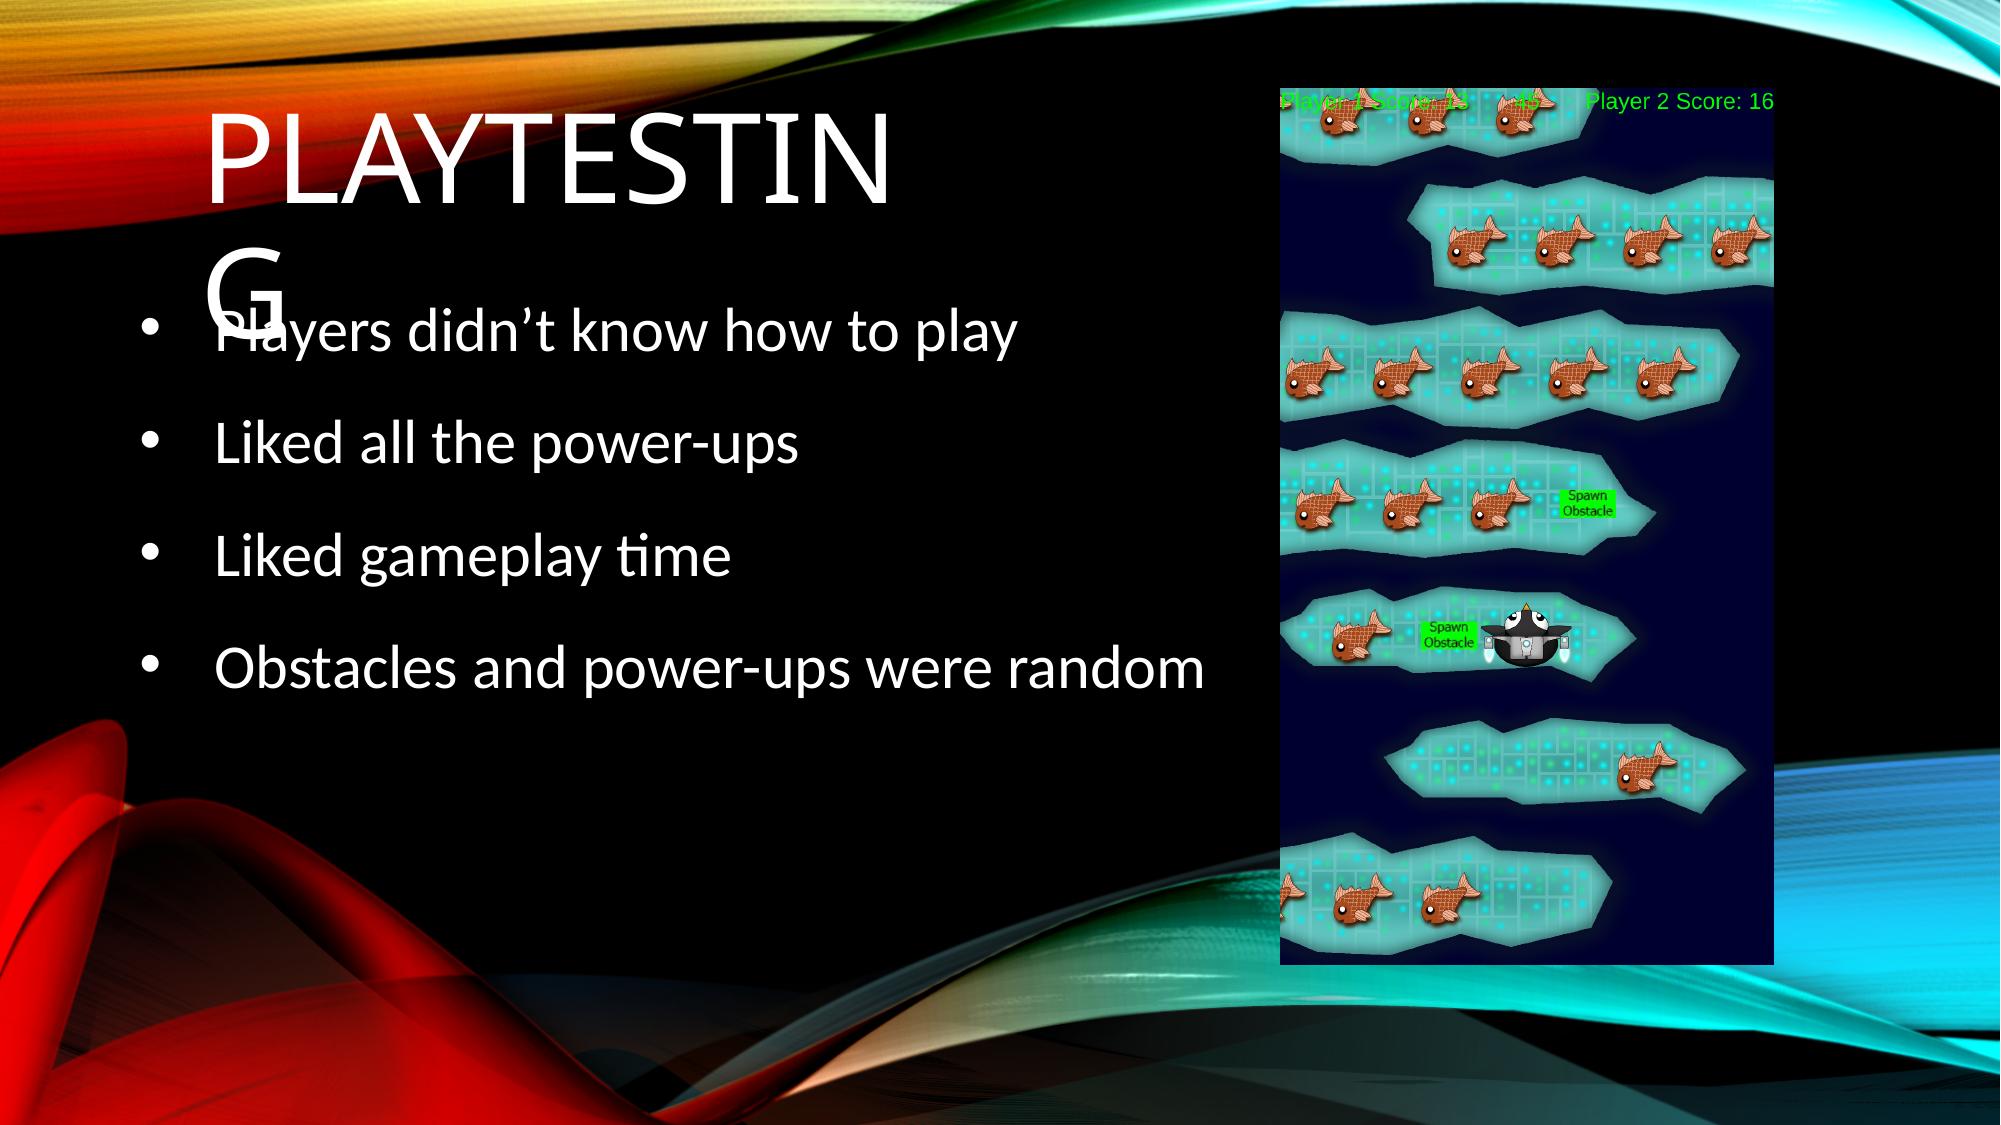

# Playtesting
Players didn’t know how to play
Liked all the power-ups
Liked gameplay time
Obstacles and power-ups were random